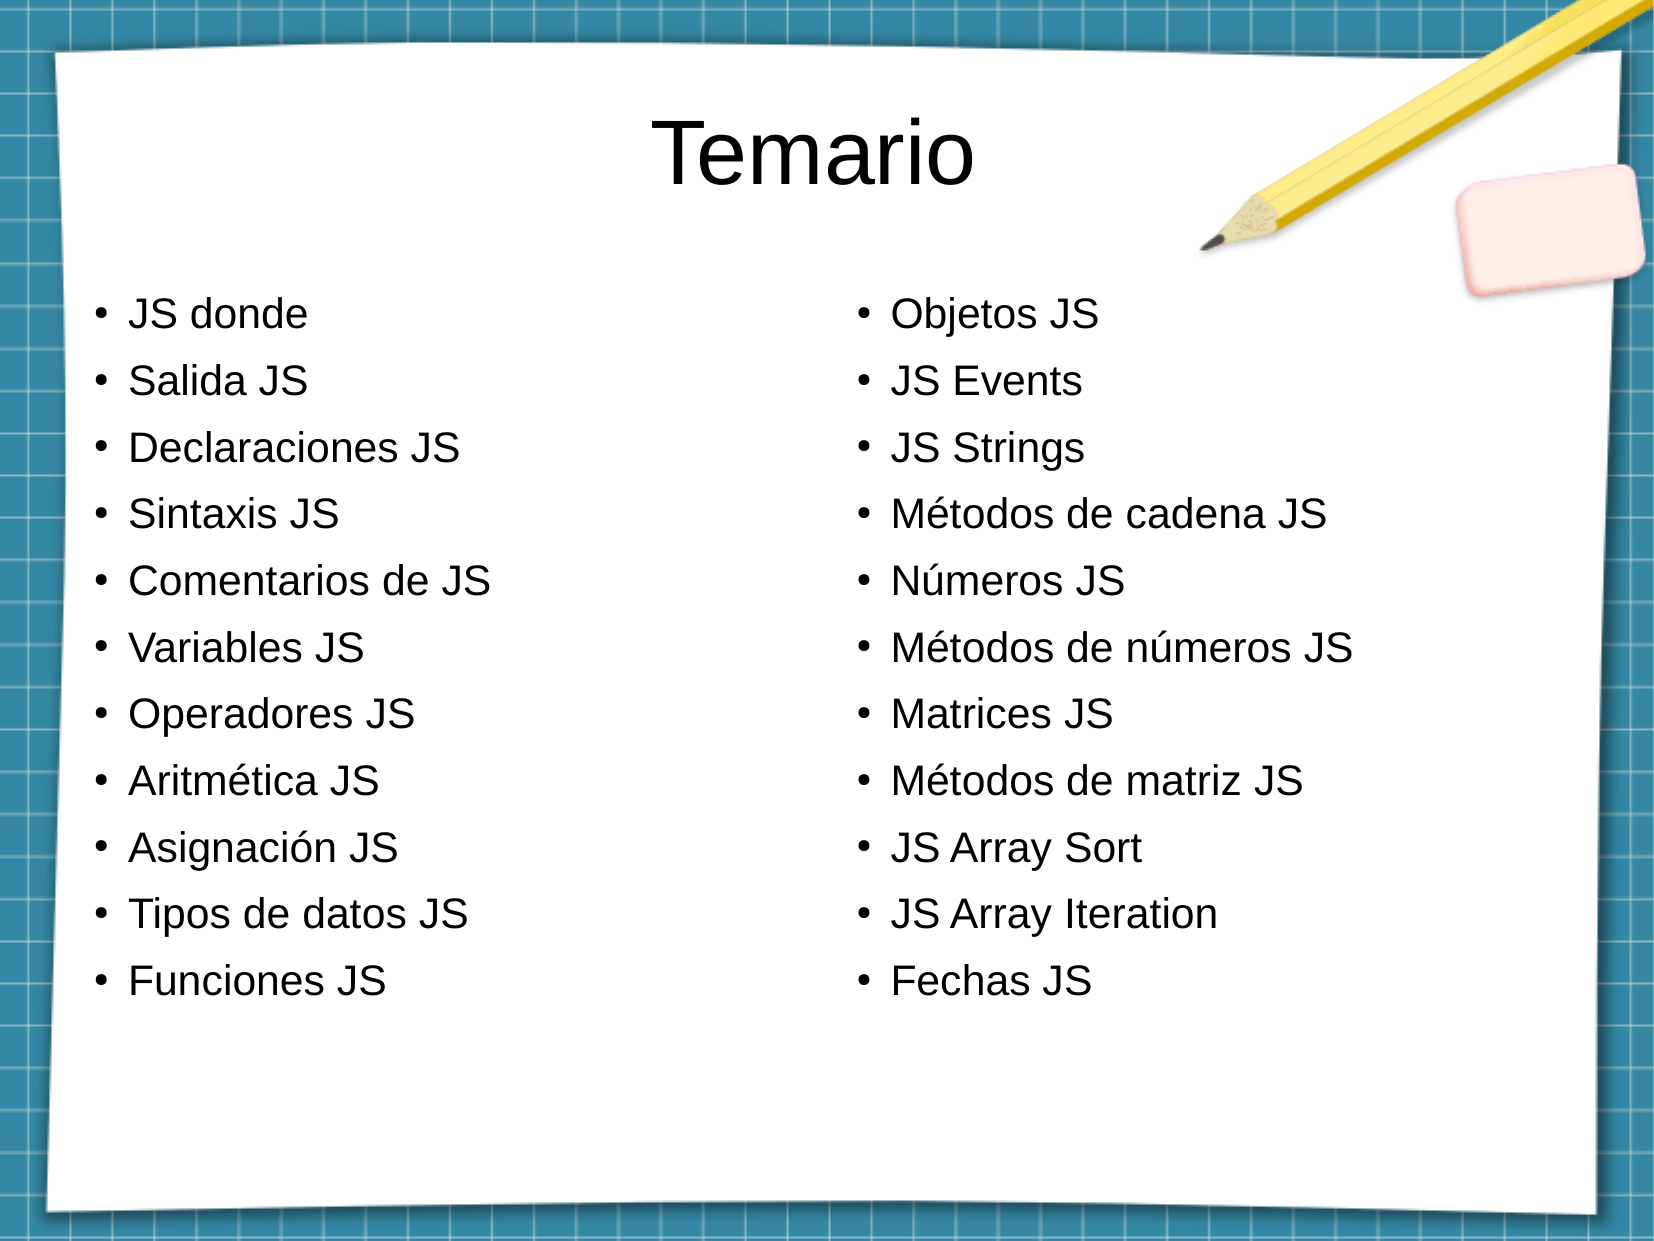

# Temario
JS donde
Salida JS
Declaraciones JS
Sintaxis JS
Comentarios de JS
Variables JS
Operadores JS
Aritmética JS
Asignación JS
Tipos de datos JS
Funciones JS
Objetos JS
JS Events
JS Strings
Métodos de cadena JS
Números JS
Métodos de números JS
Matrices JS
Métodos de matriz JS
JS Array Sort
JS Array Iteration
Fechas JS